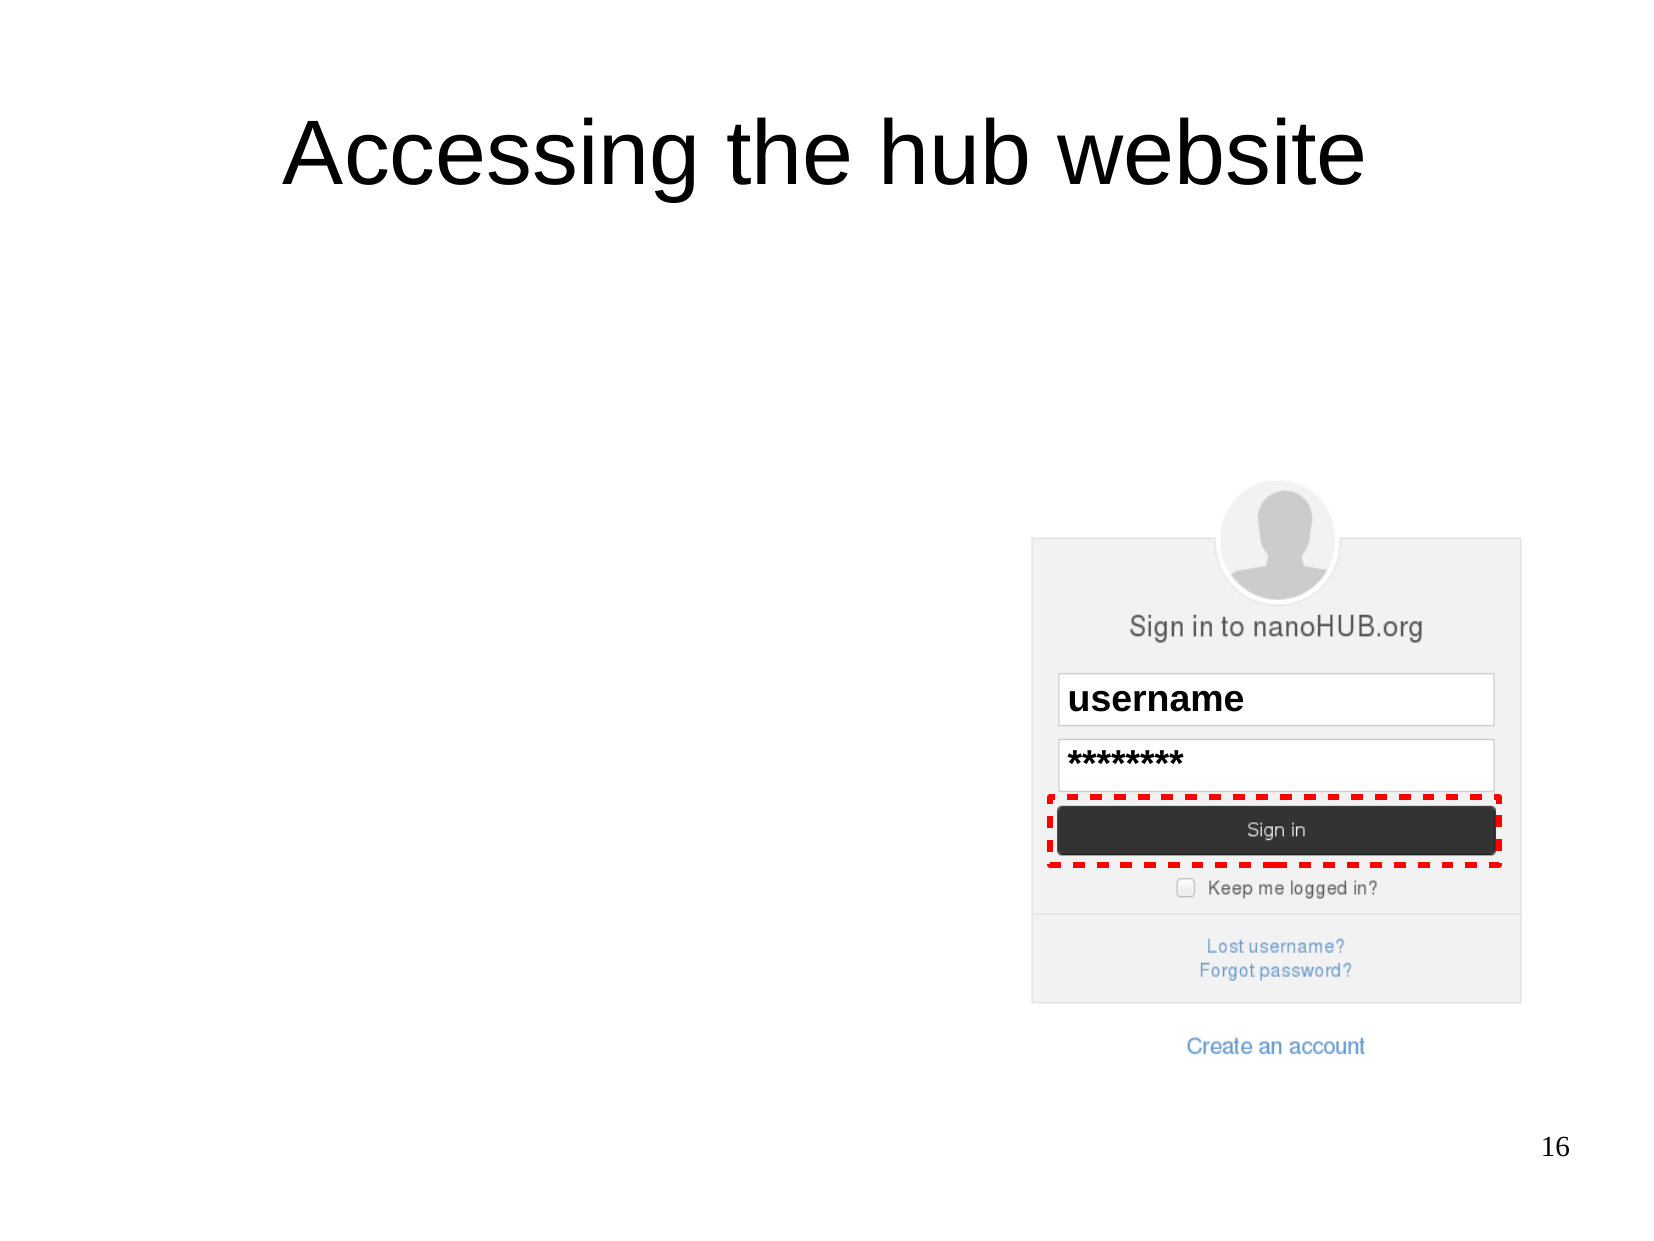

# Accessing the hub website
username
********
16